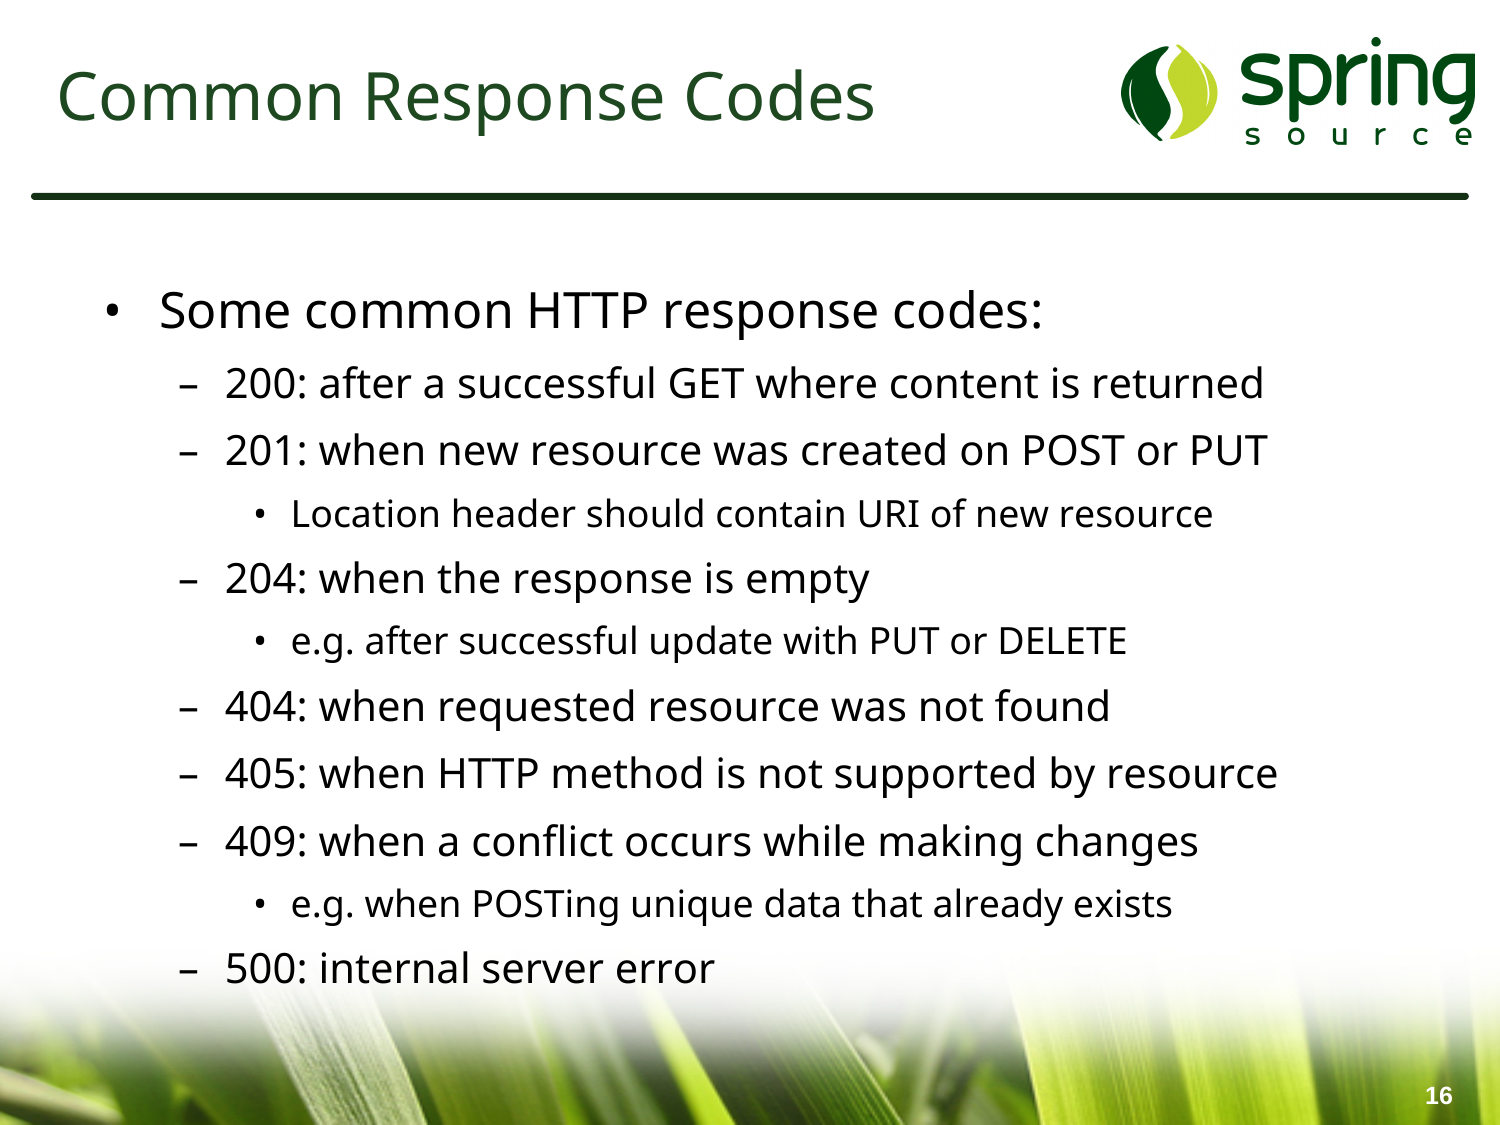

# Common Response Codes
Some common HTTP response codes:
200: after a successful GET where content is returned
201: when new resource was created on POST or PUT
Location header should contain URI of new resource
204: when the response is empty
e.g. after successful update with PUT or DELETE
404: when requested resource was not found
405: when HTTP method is not supported by resource
409: when a conflict occurs while making changes
e.g. when POSTing unique data that already exists
500: internal server error